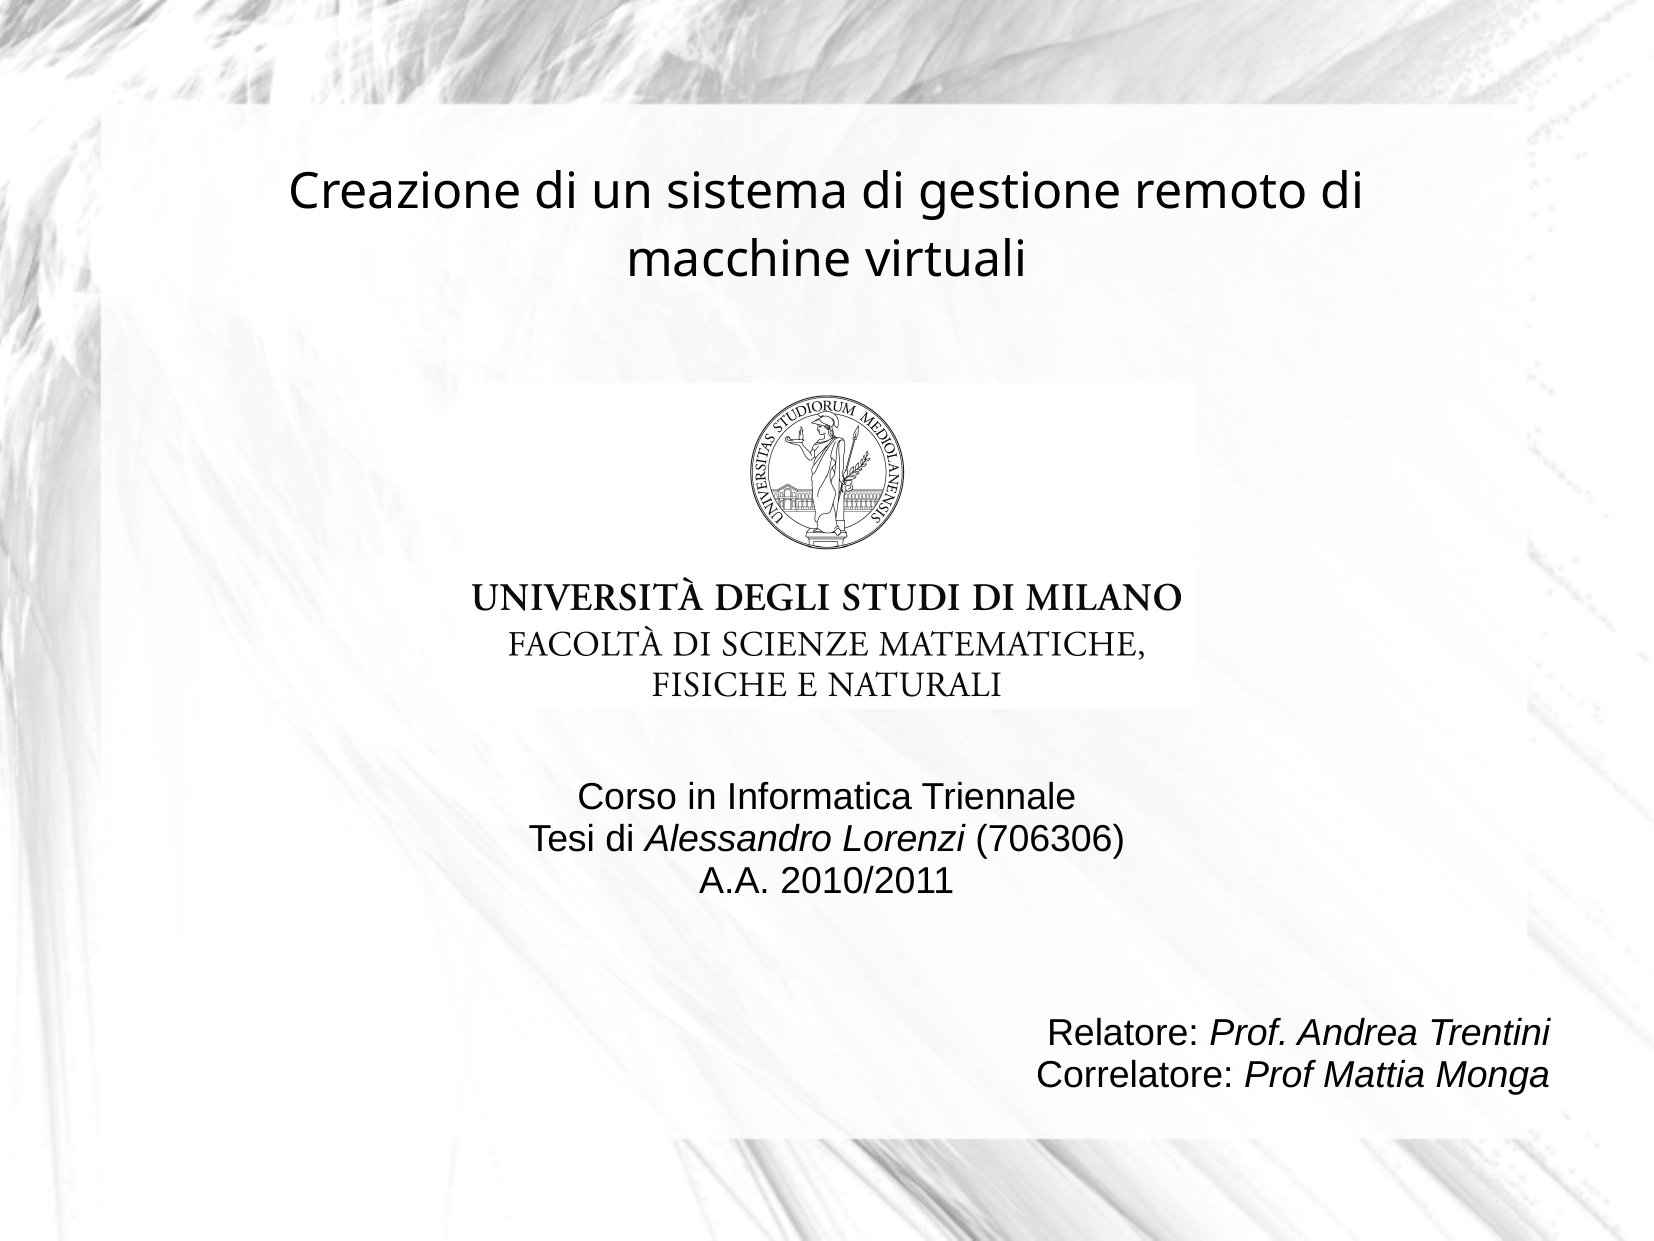

Creazione di un sistema di gestione remoto di macchine virtuali
Corso in Informatica Triennale
Tesi di Alessandro Lorenzi (706306)
A.A. 2010/2011
Relatore: Prof. Andrea Trentini
Correlatore: Prof Mattia Monga